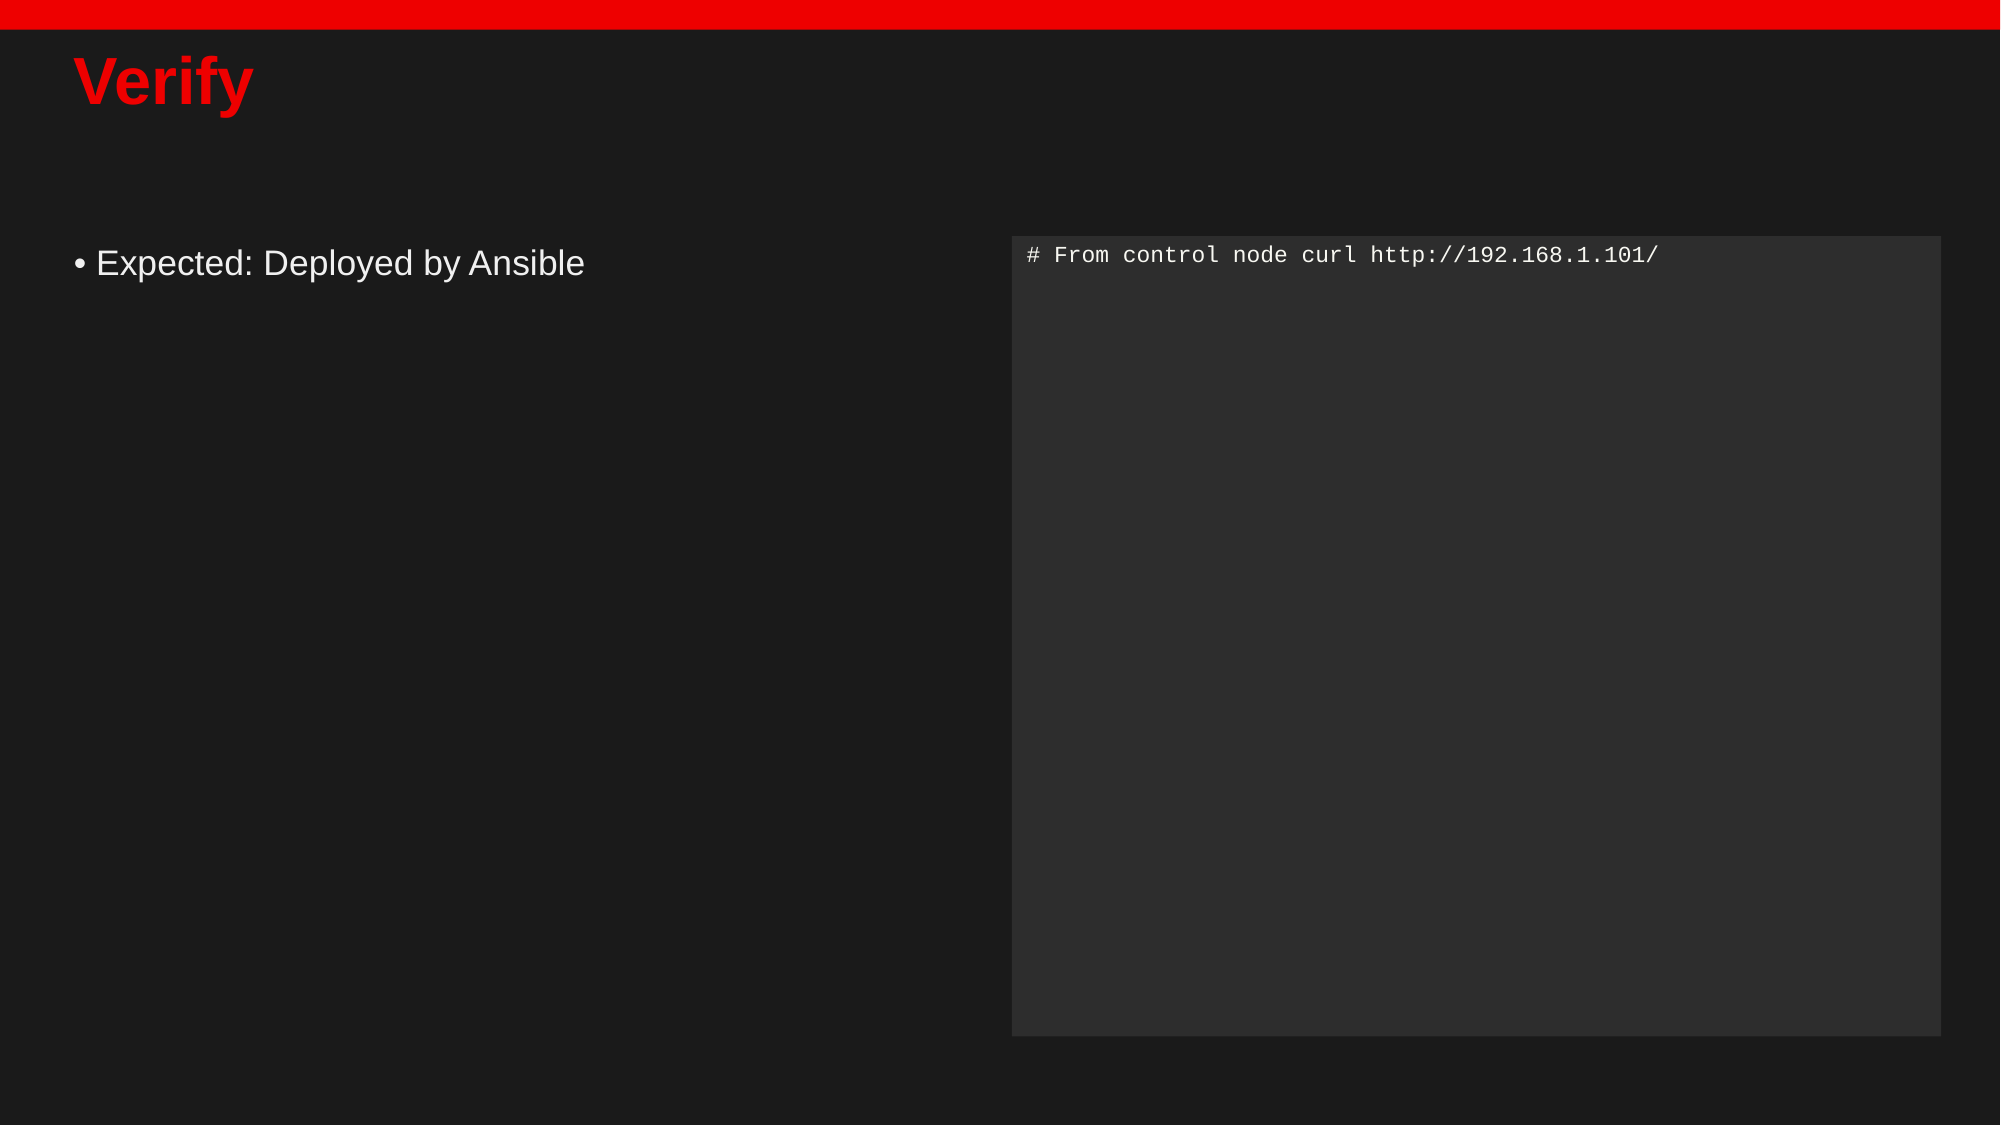

Verify
• Expected: Deployed by Ansible
# From control node curl http://192.168.1.101/